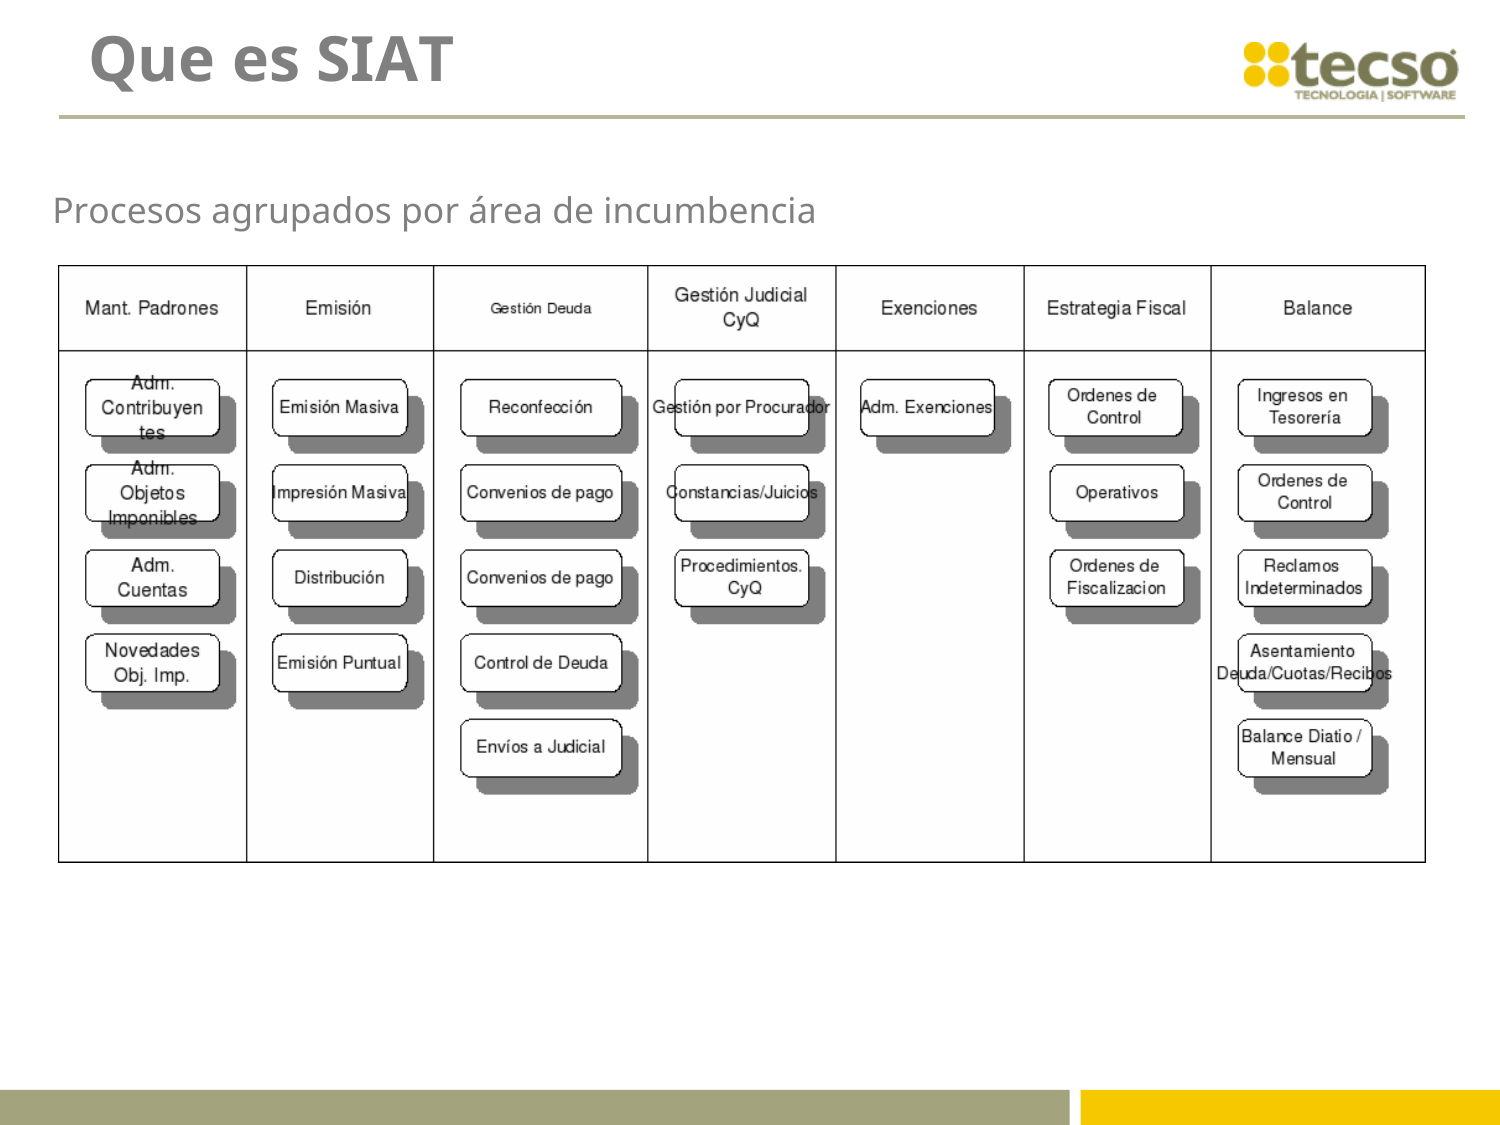

# Que es SIAT
Procesos agrupados por área de incumbencia